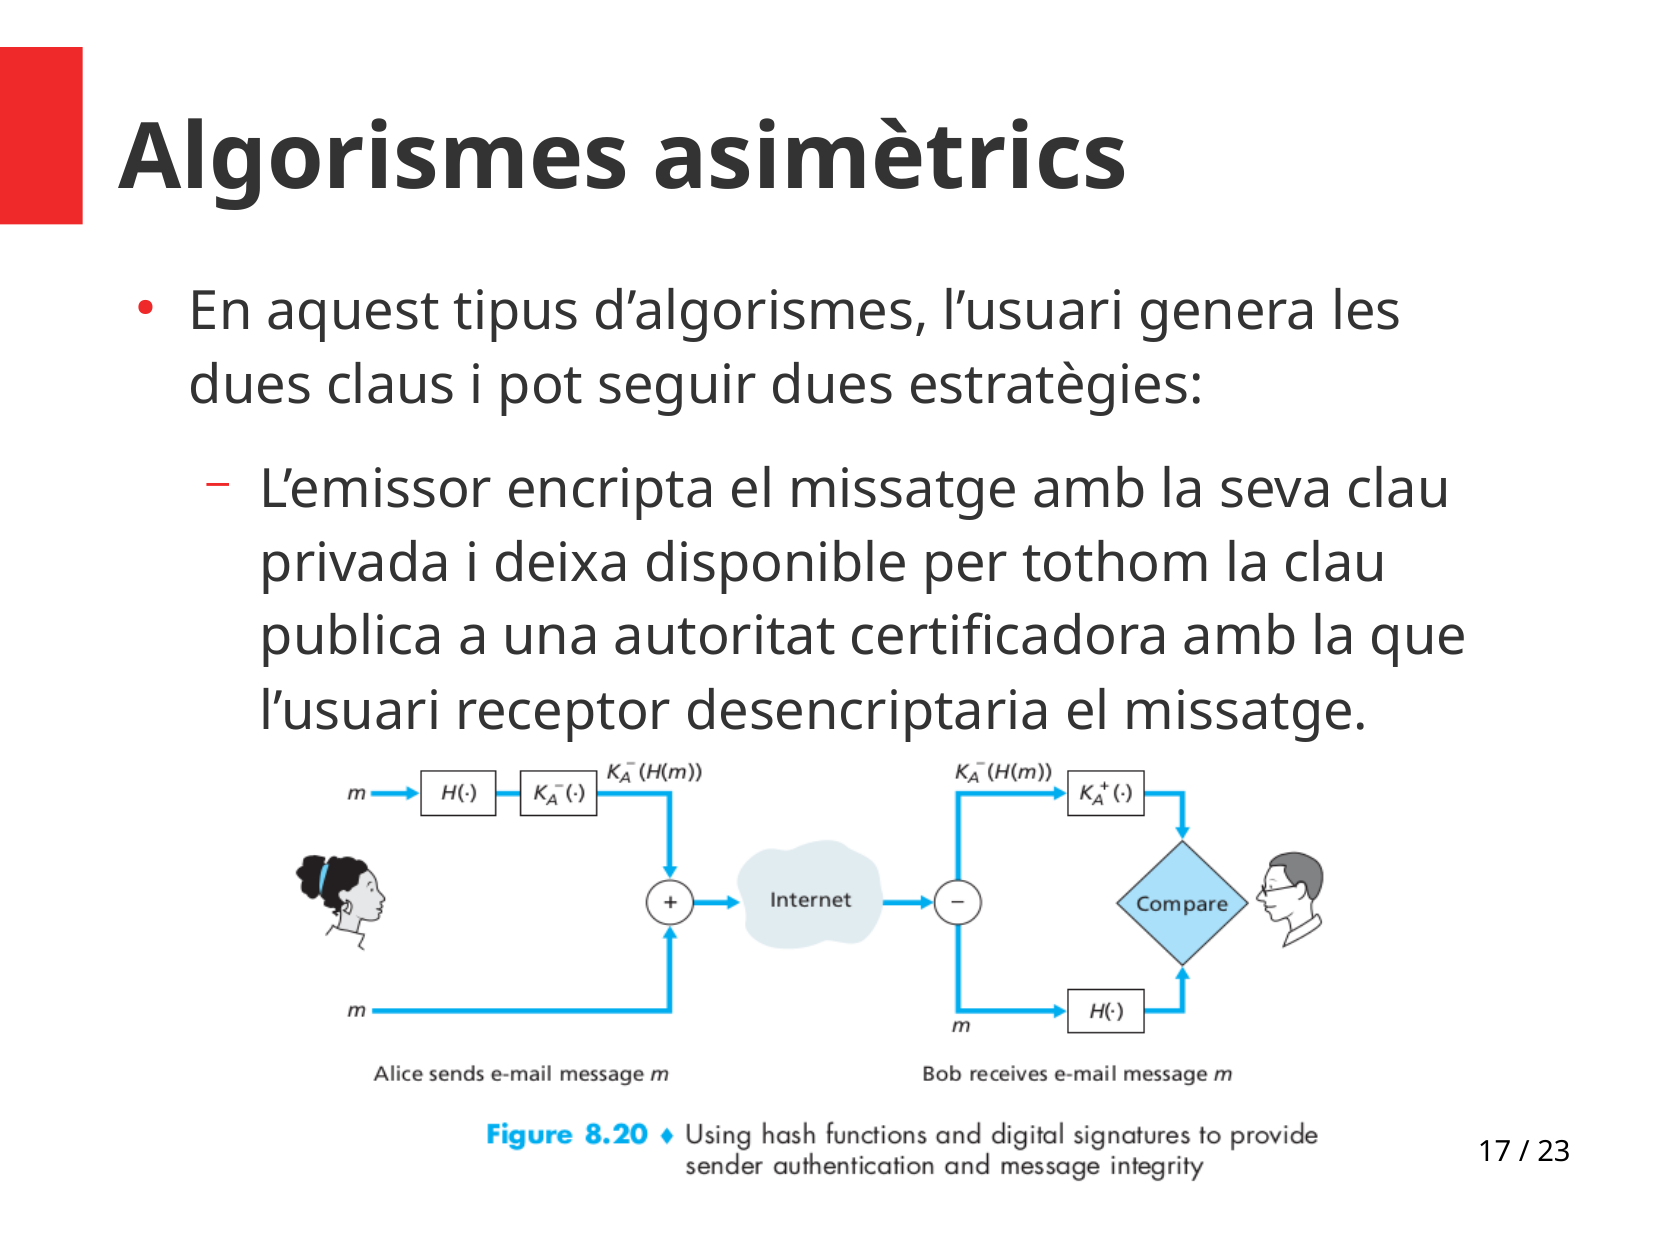

# Algorismes asimètrics
En aquest tipus d’algorismes, l’usuari genera les dues claus i pot seguir dues estratègies:
L’emissor encripta el missatge amb la seva clau privada i deixa disponible per tothom la clau publica a una autoritat certificadora amb la que l’usuari receptor desencriptaria el missatge.
17